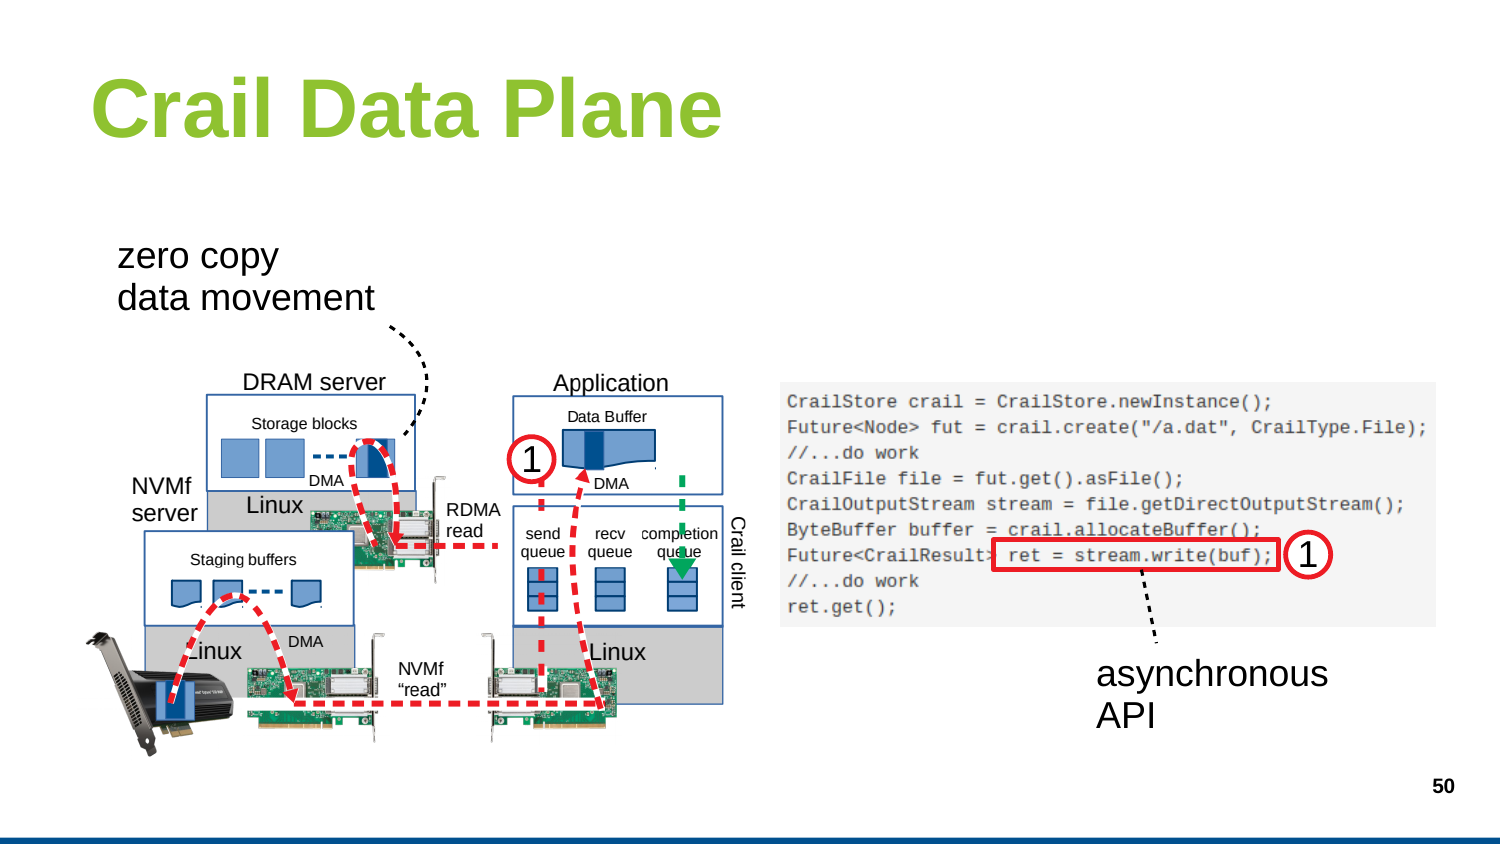

#
Crail Data Plane
zero copy
data movement
1
1
asynchronous
API
50